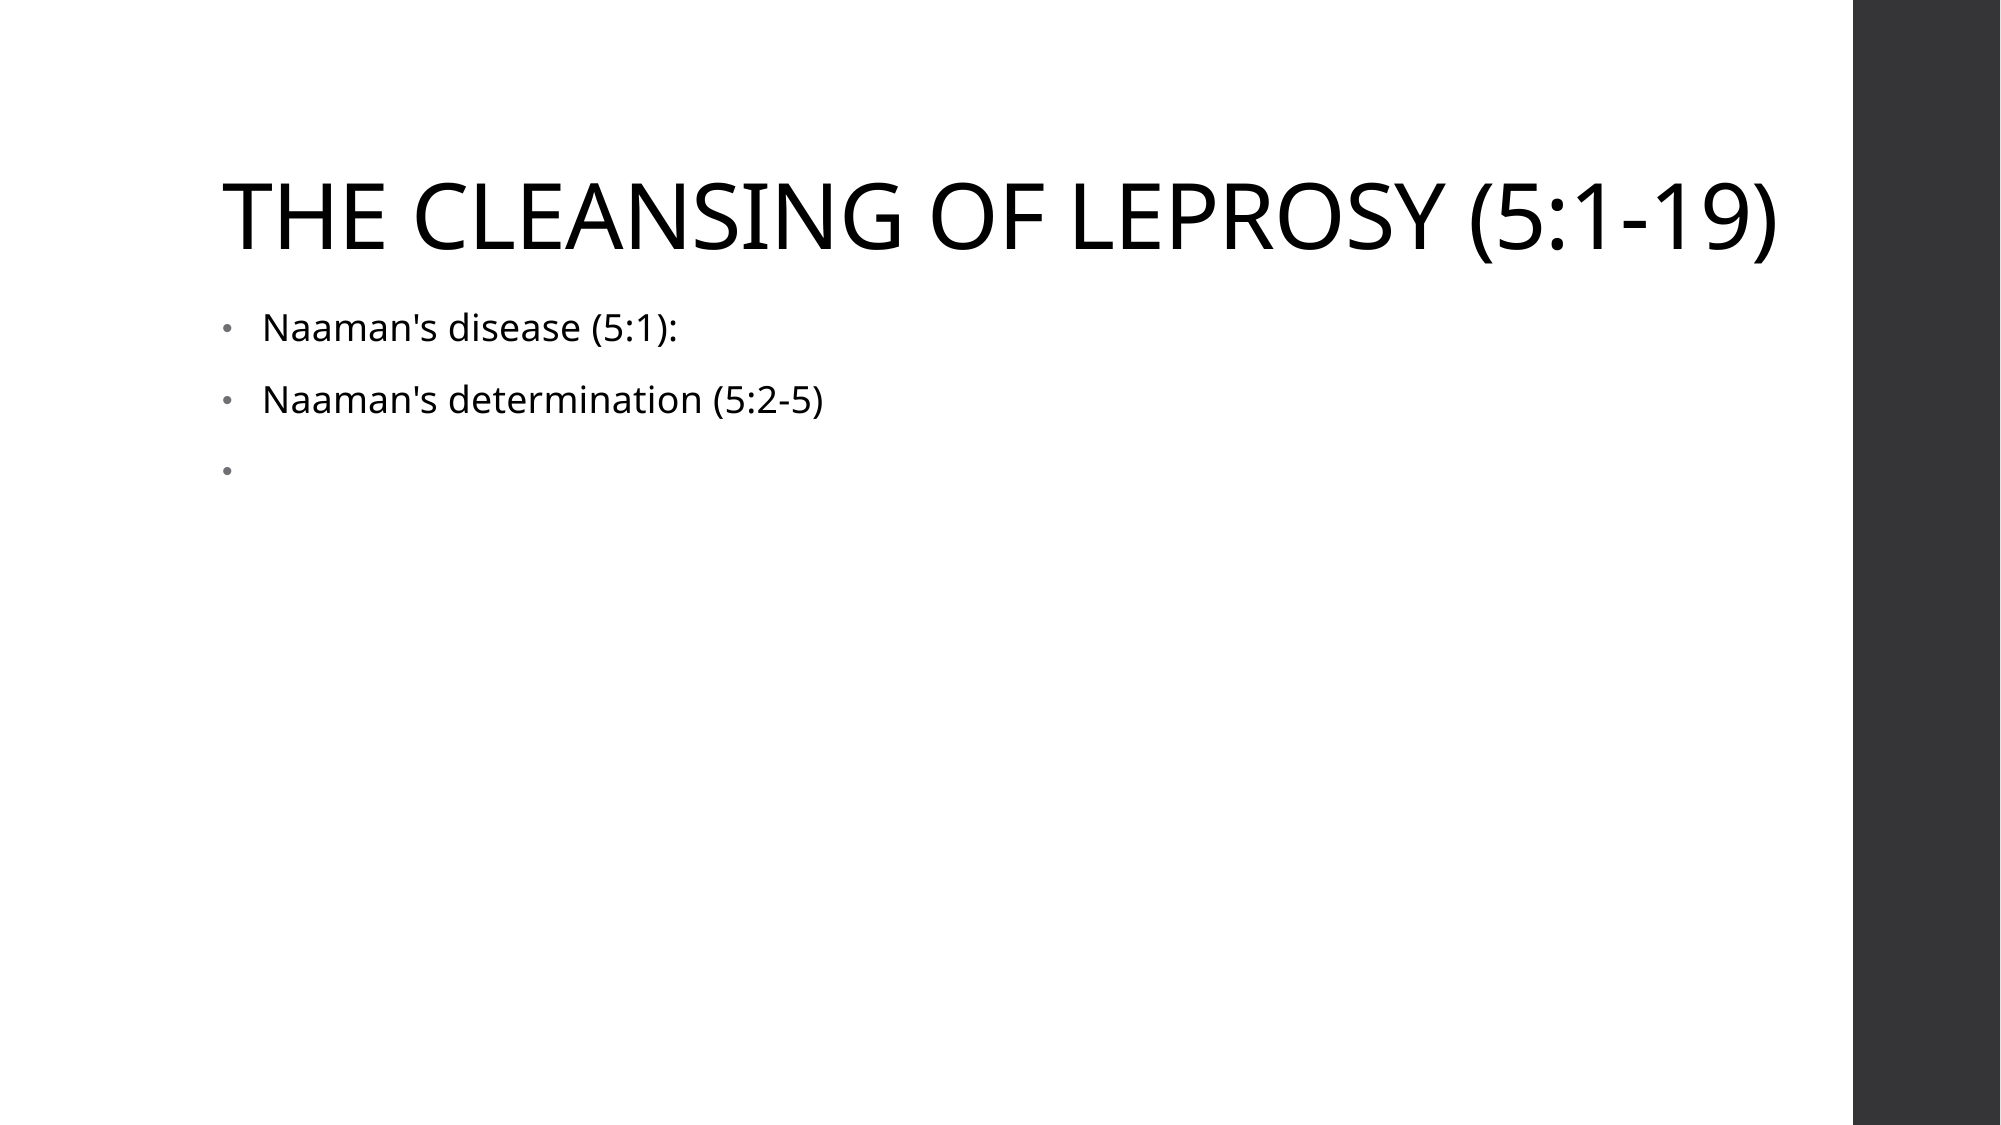

# THE CLEANSING OF LEPROSY (5:1-19)
 Naaman's disease (5:1):
 Naaman's determination (5:2-5)